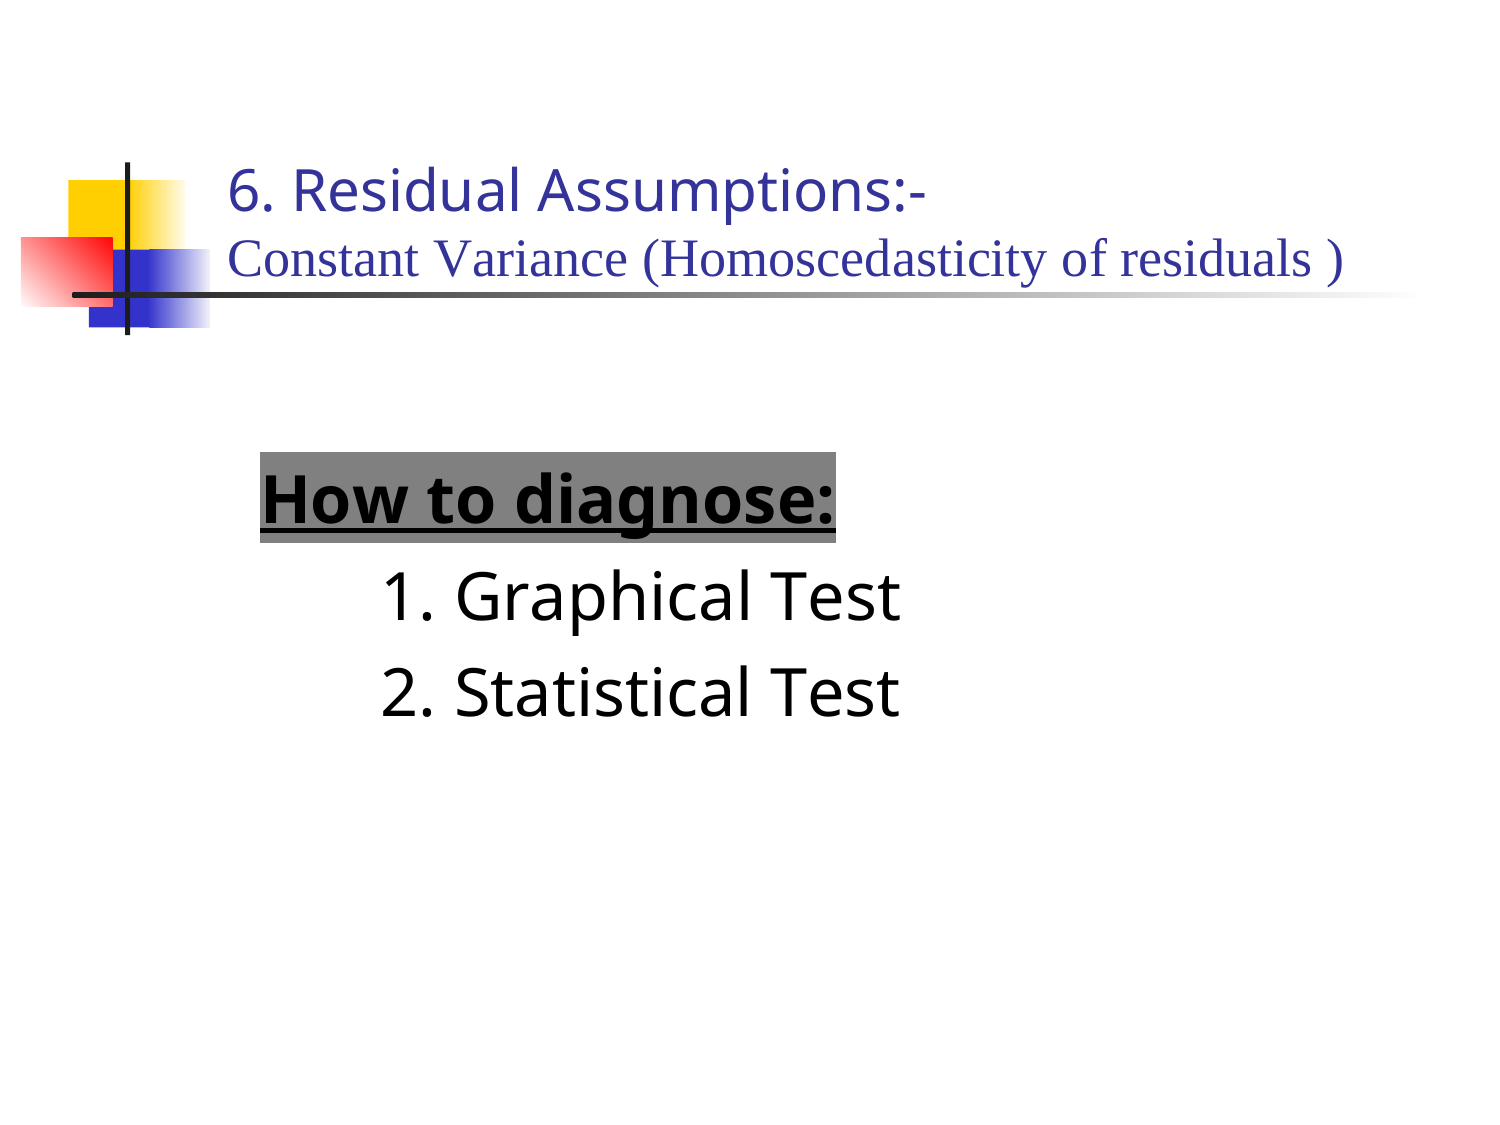

6. Residual Assumptions:-
Constant Variance (Homoscedasticity of residuals )
#
How to diagnose:
 1. Graphical Test
 2. Statistical Test